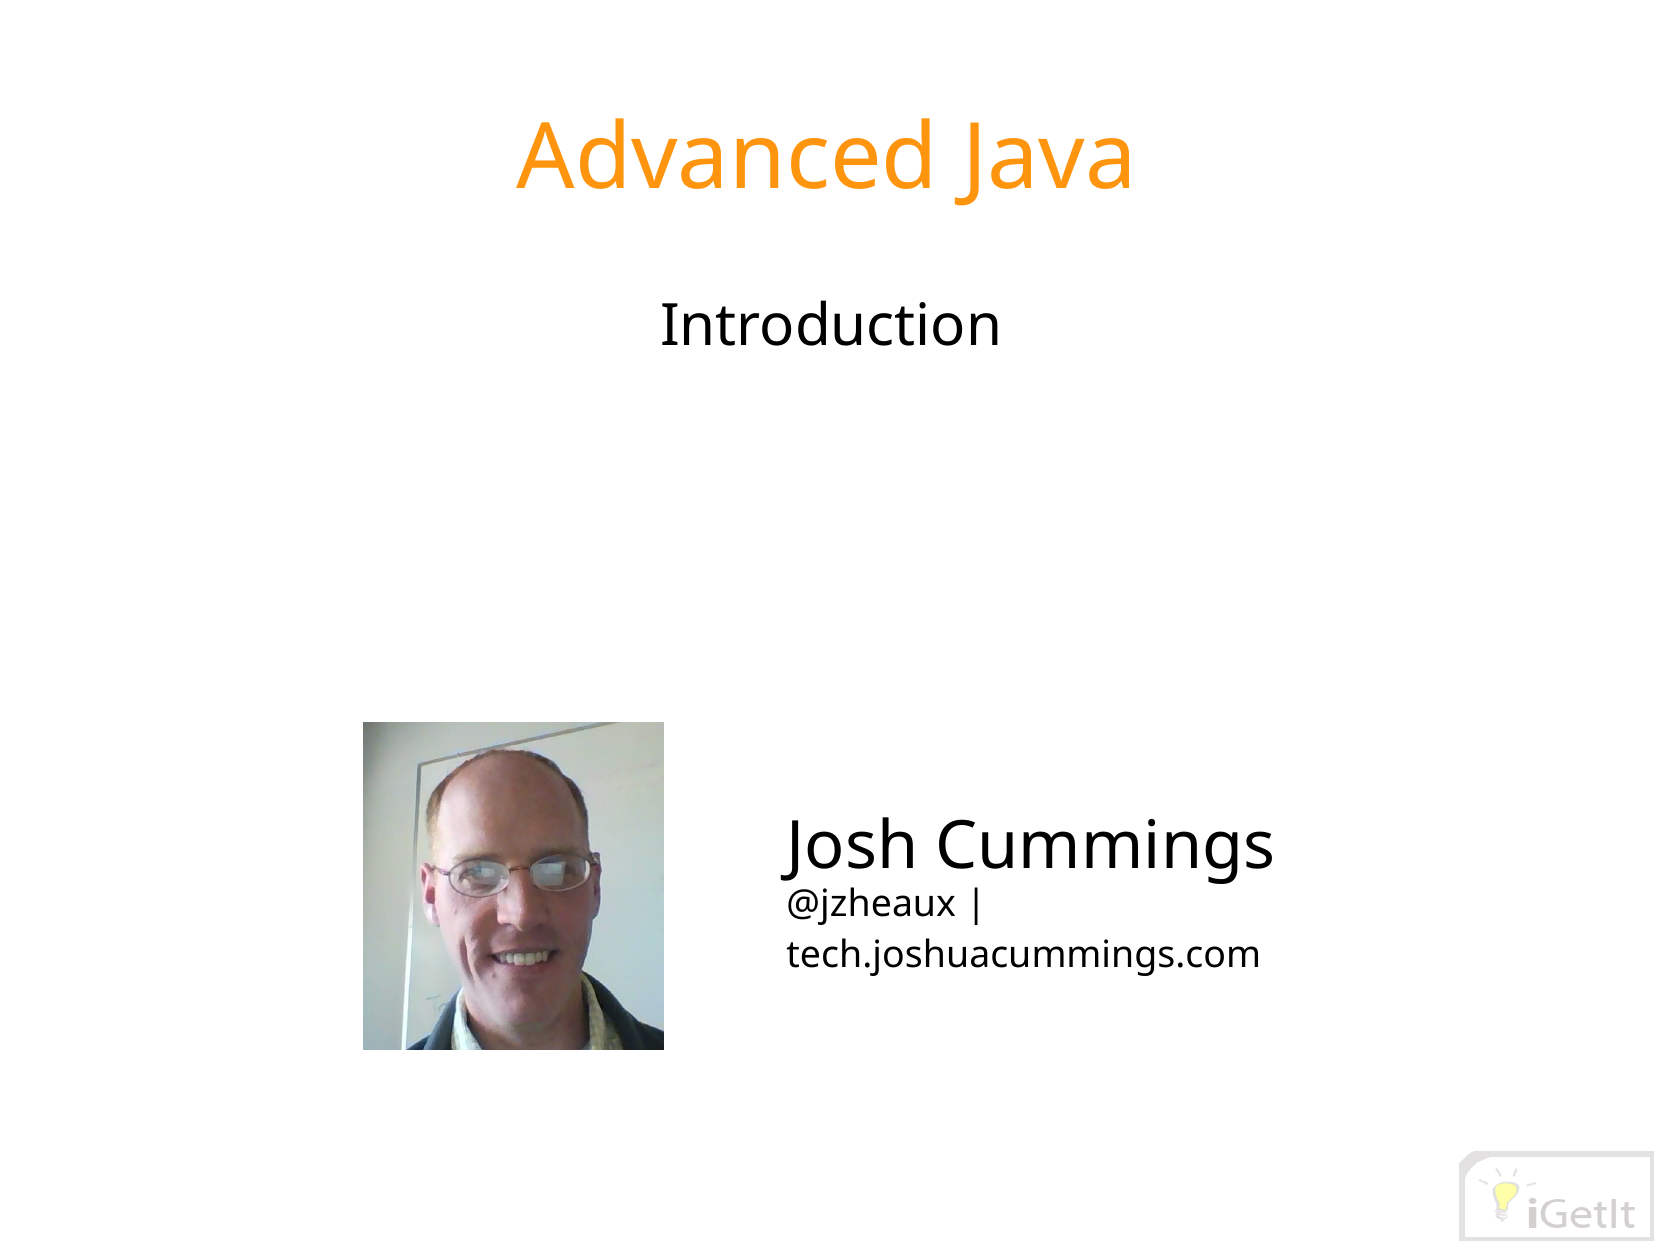

# Advanced Java
Introduction
Josh Cummings
@jzheaux | tech.joshuacummings.com